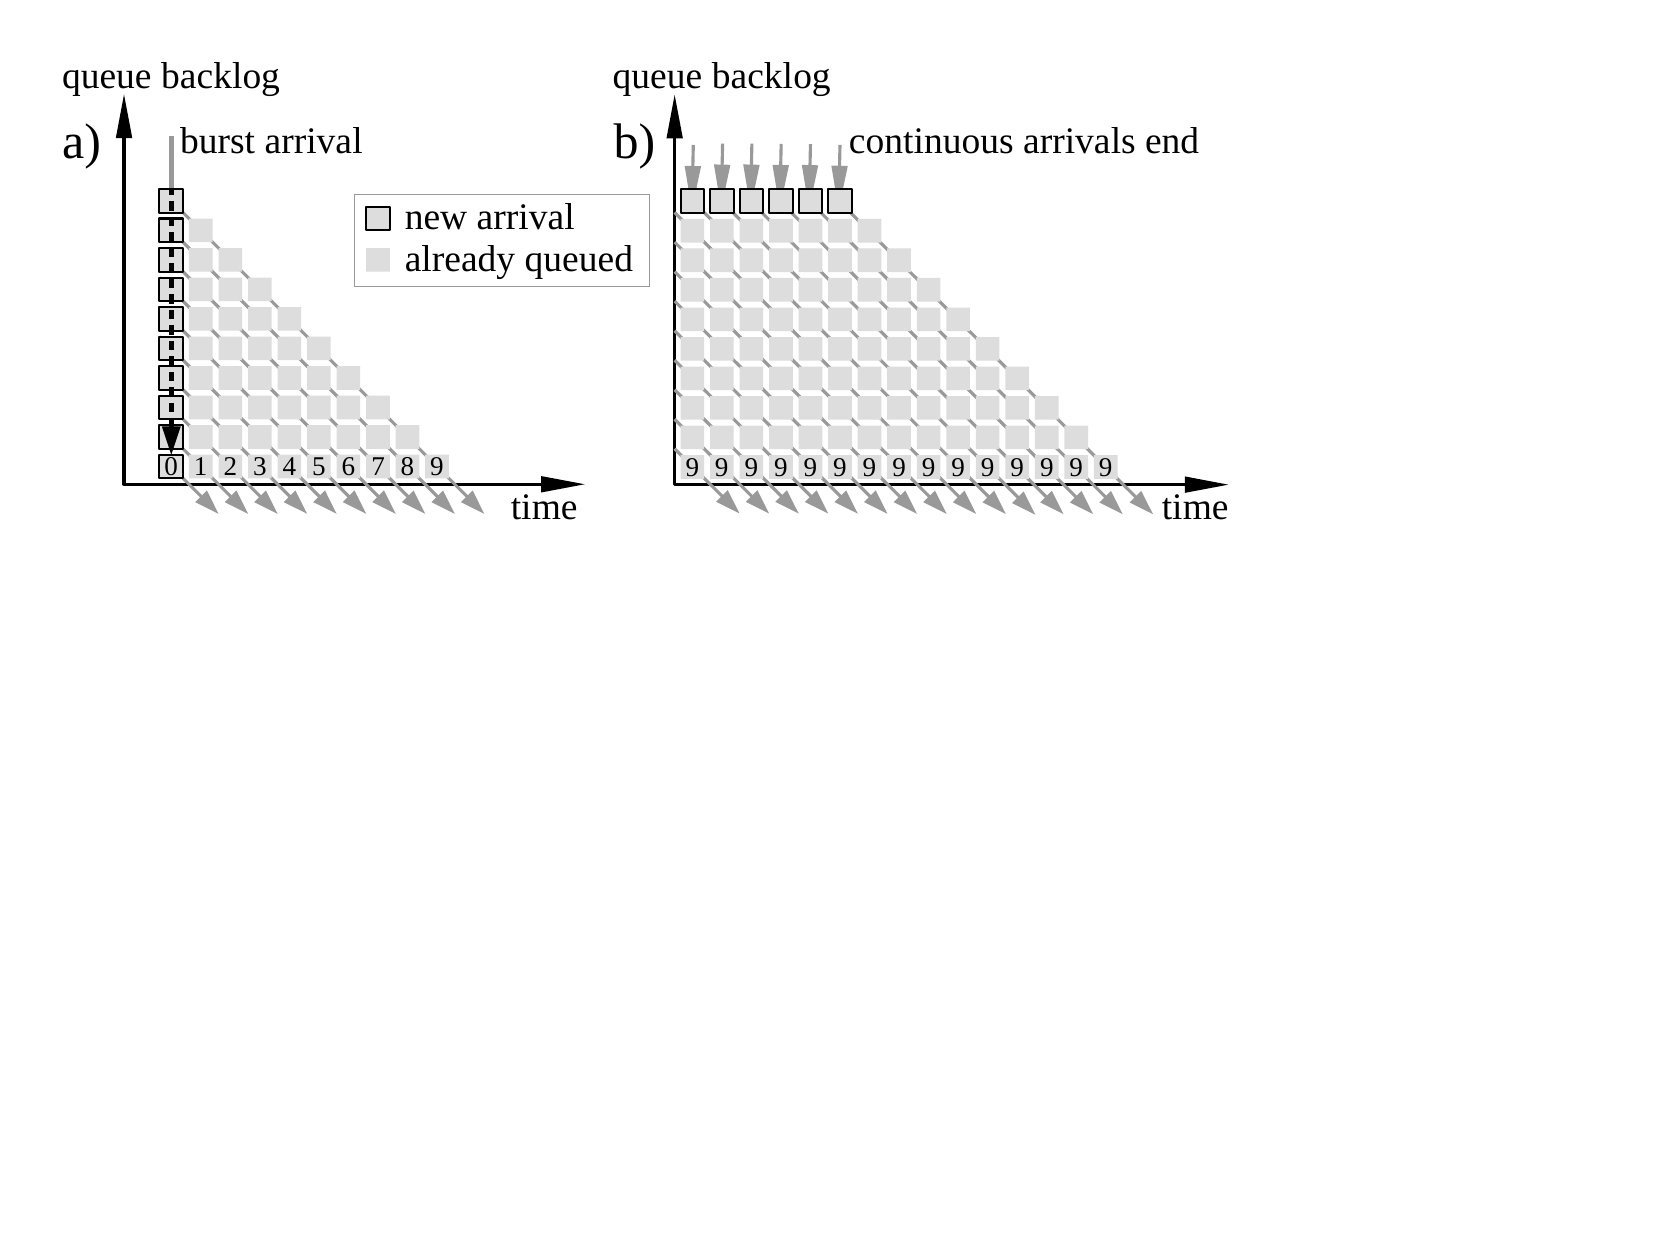

queue backlog
queue backlog
a)
b)
burst arrival
continuous arrivals end
new arrival
already queued
0
1
2
3
4
5
6
7
8
9
9
9
9
9
9
9
9
9
9
9
9
9
9
9
9
time
time